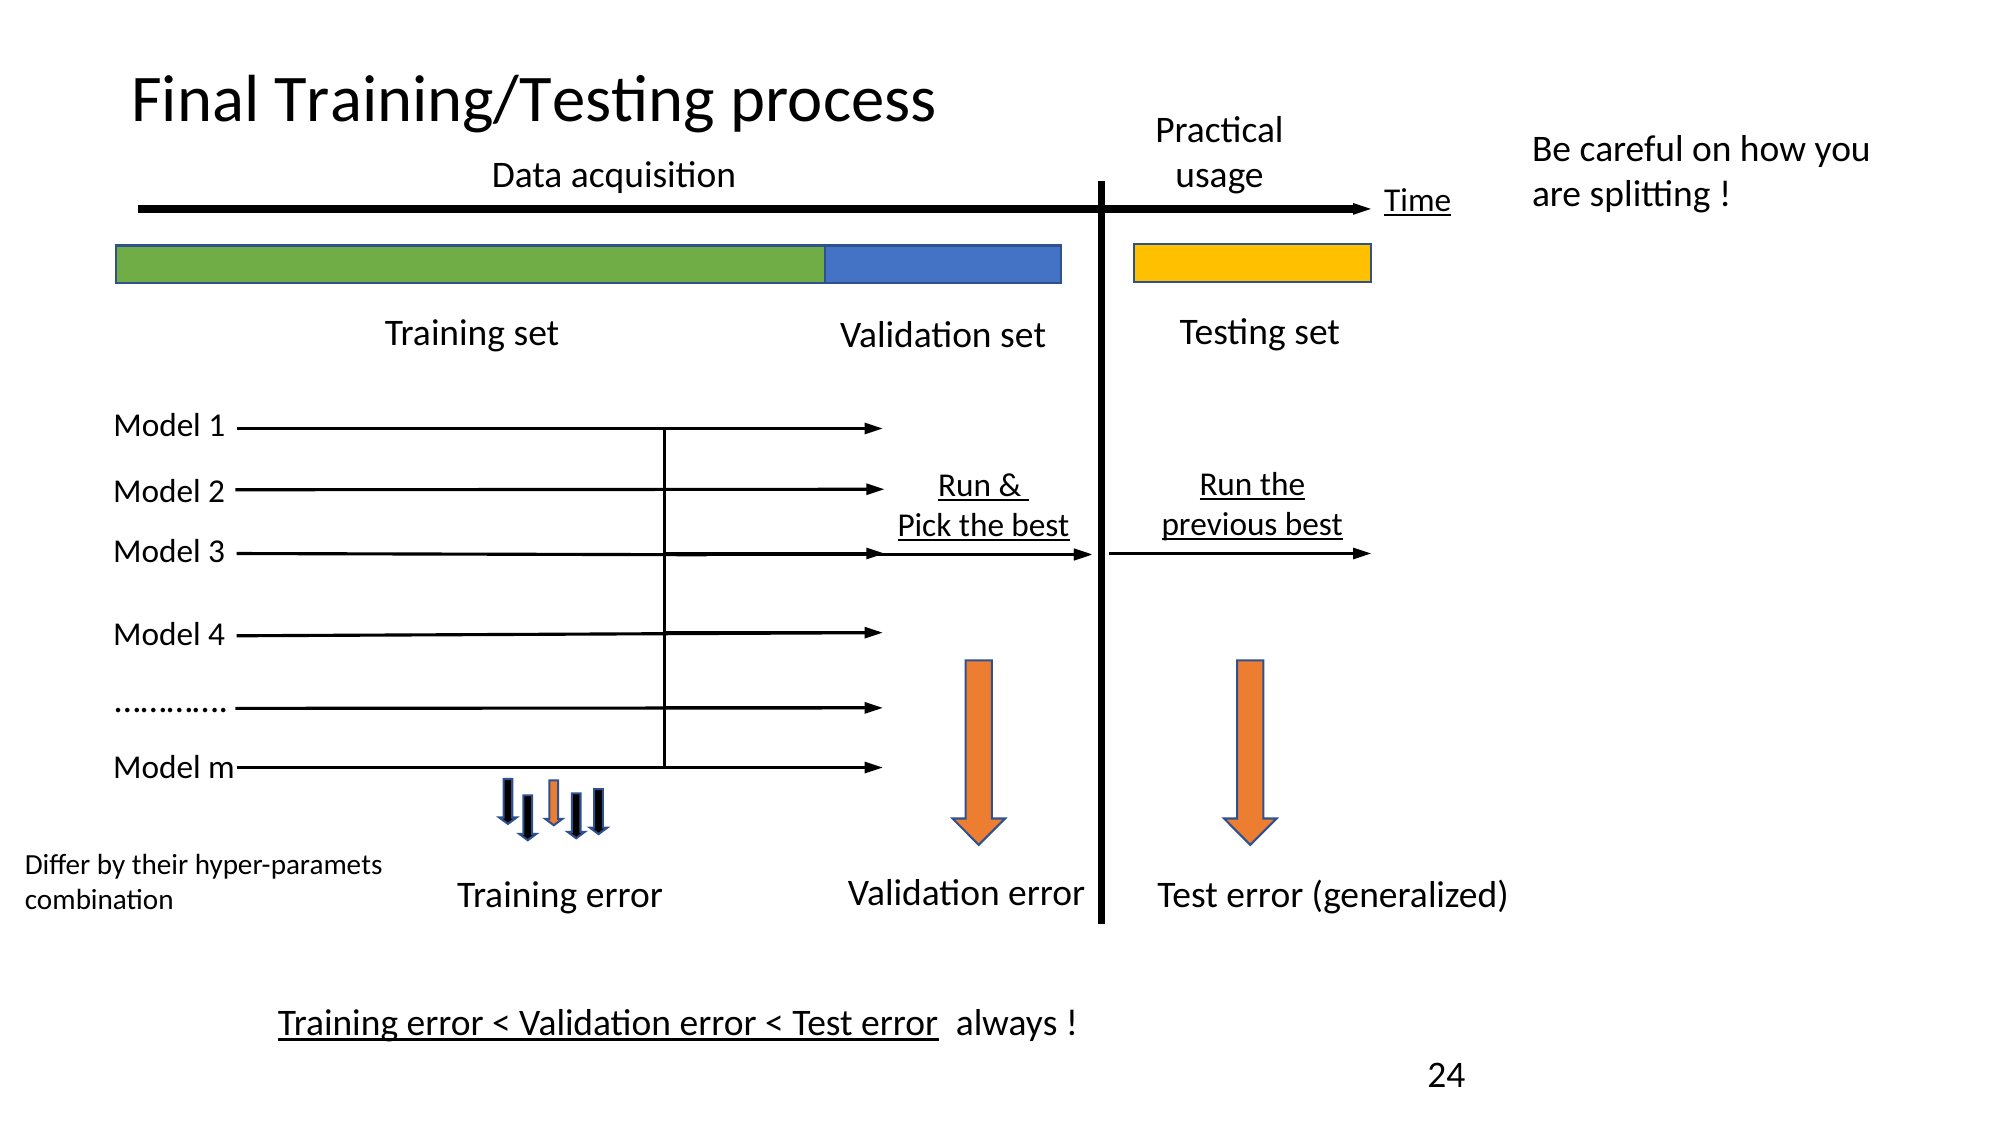

Final Training/Testing process
Practical usage
Be careful on how you are splitting !
Data acquisition
Time
Testing set
Training set
Validation set
Model 1
Run the previous best
Run &
Pick the best
Model 2
Model 3
Model 4
………….
Model m
Differ by their hyper-paramets combination
Validation error
Training error
Test error (generalized)
Training error < Validation error < Test error always !
13